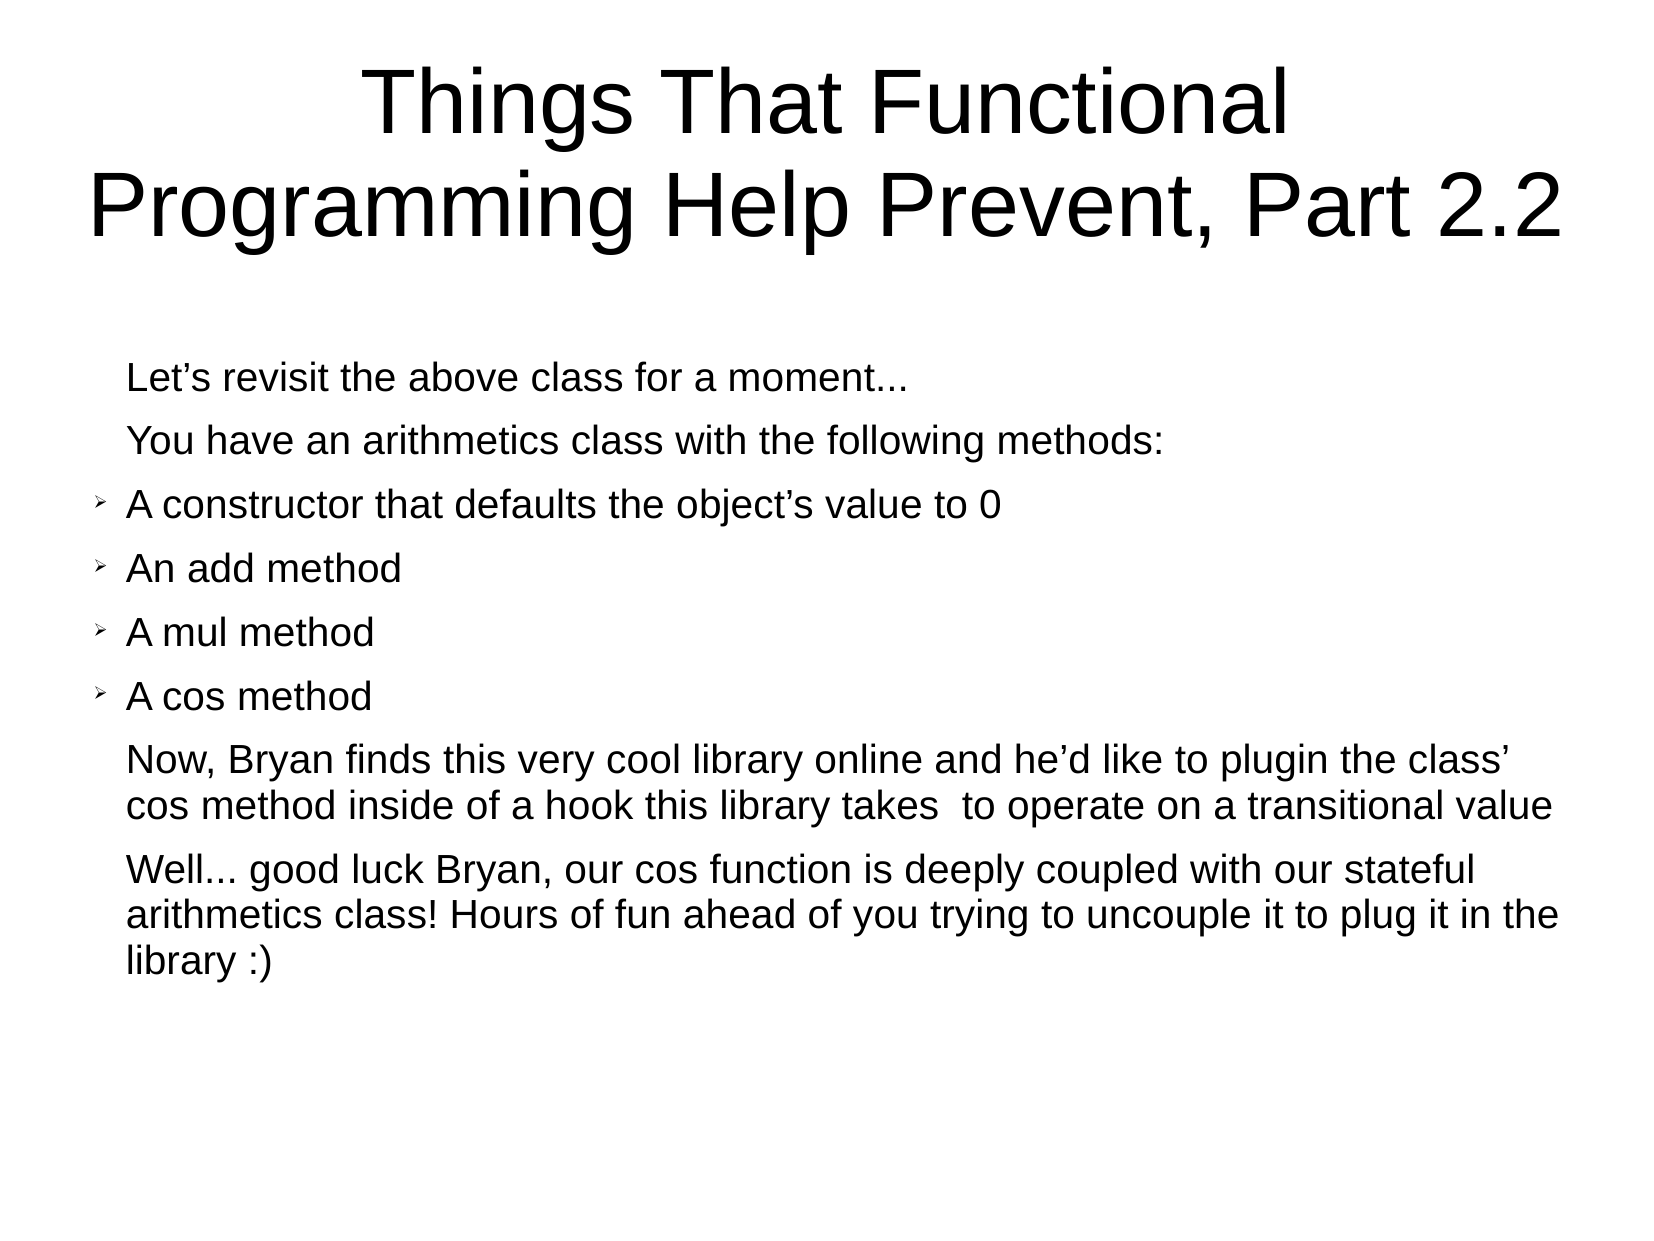

# Things That Functional Programming Help Prevent, Part 2.2
Let’s revisit the above class for a moment...
You have an arithmetics class with the following methods:
A constructor that defaults the object’s value to 0
An add method
A mul method
A cos method
Now, Bryan finds this very cool library online and he’d like to plugin the class’ cos method inside of a hook this library takes to operate on a transitional value
Well... good luck Bryan, our cos function is deeply coupled with our stateful arithmetics class! Hours of fun ahead of you trying to uncouple it to plug it in the library :)